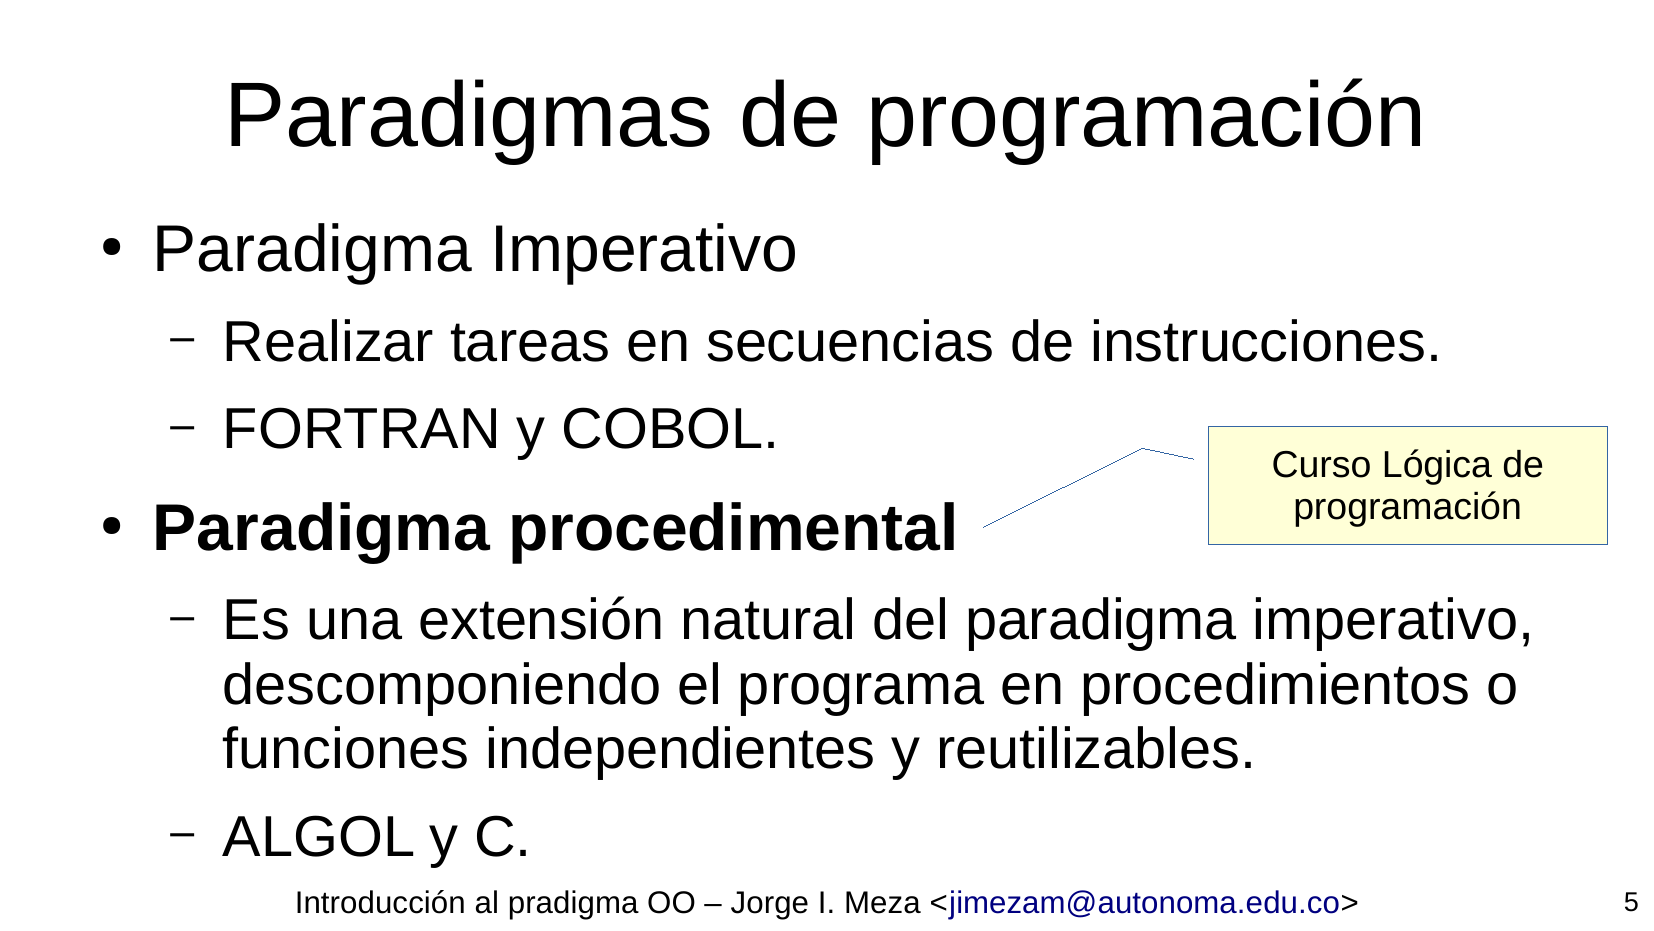

# Paradigmas de programación
Paradigma Imperativo
Realizar tareas en secuencias de instrucciones.
FORTRAN y COBOL.
Paradigma procedimental
Es una extensión natural del paradigma imperativo, descomponiendo el programa en procedimientos o funciones independientes y reutilizables.
ALGOL y C.
Curso Lógica de programación